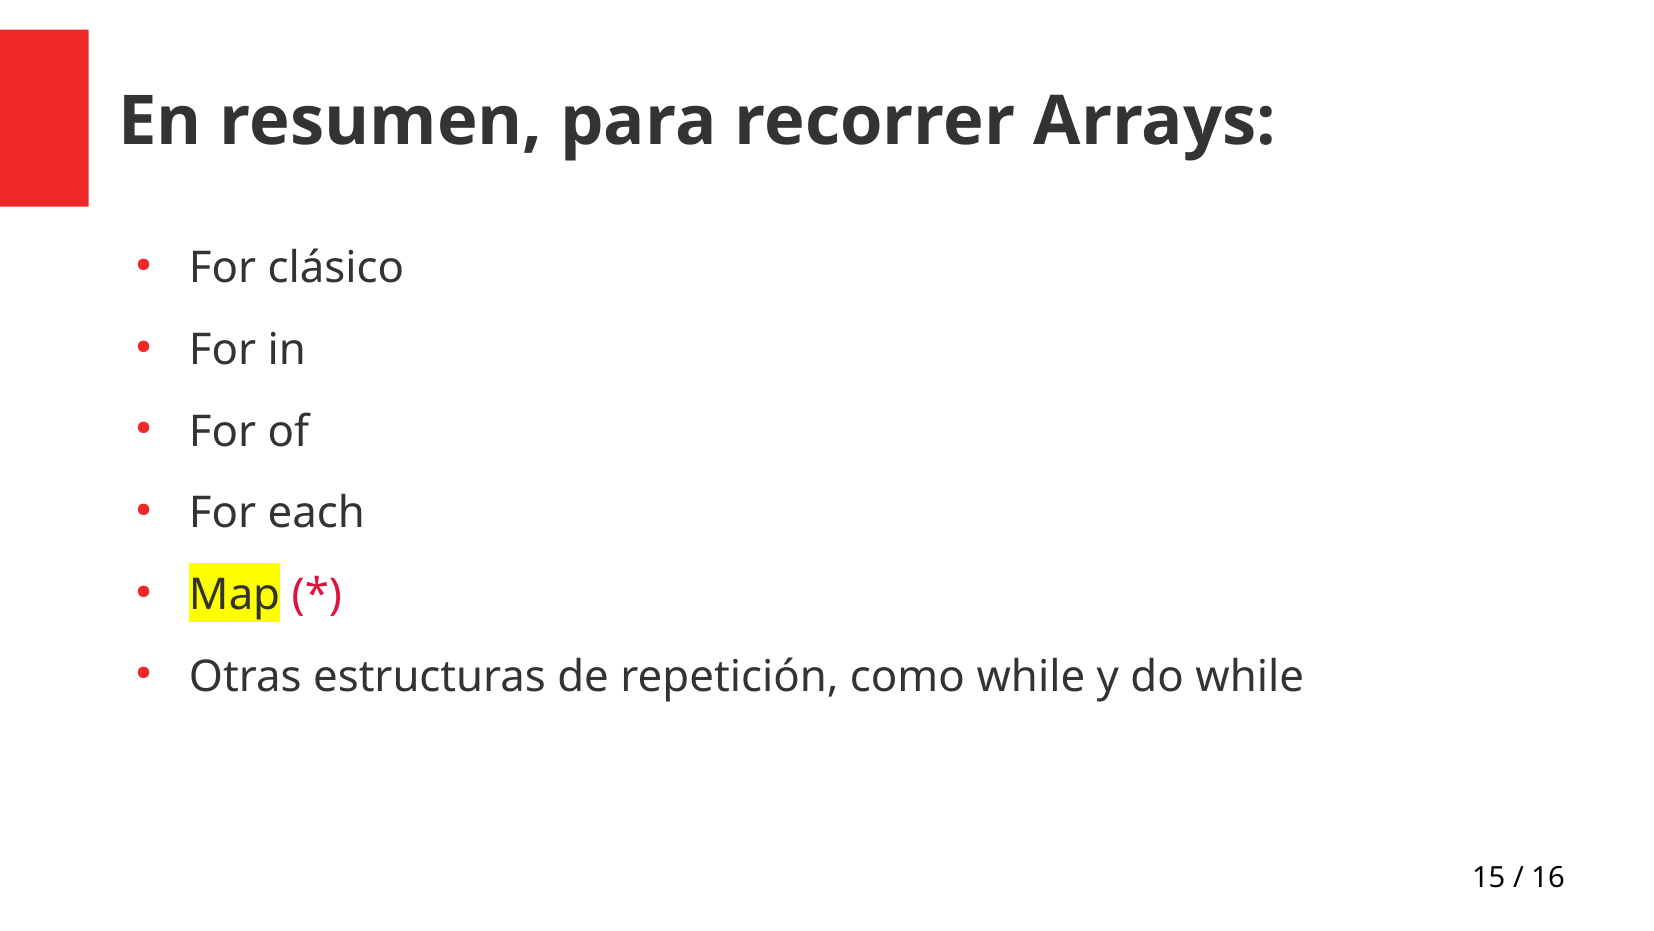

# En resumen, para recorrer Arrays:
For clásico
For in
For of
For each
Map (*)
Otras estructuras de repetición, como while y do while
15